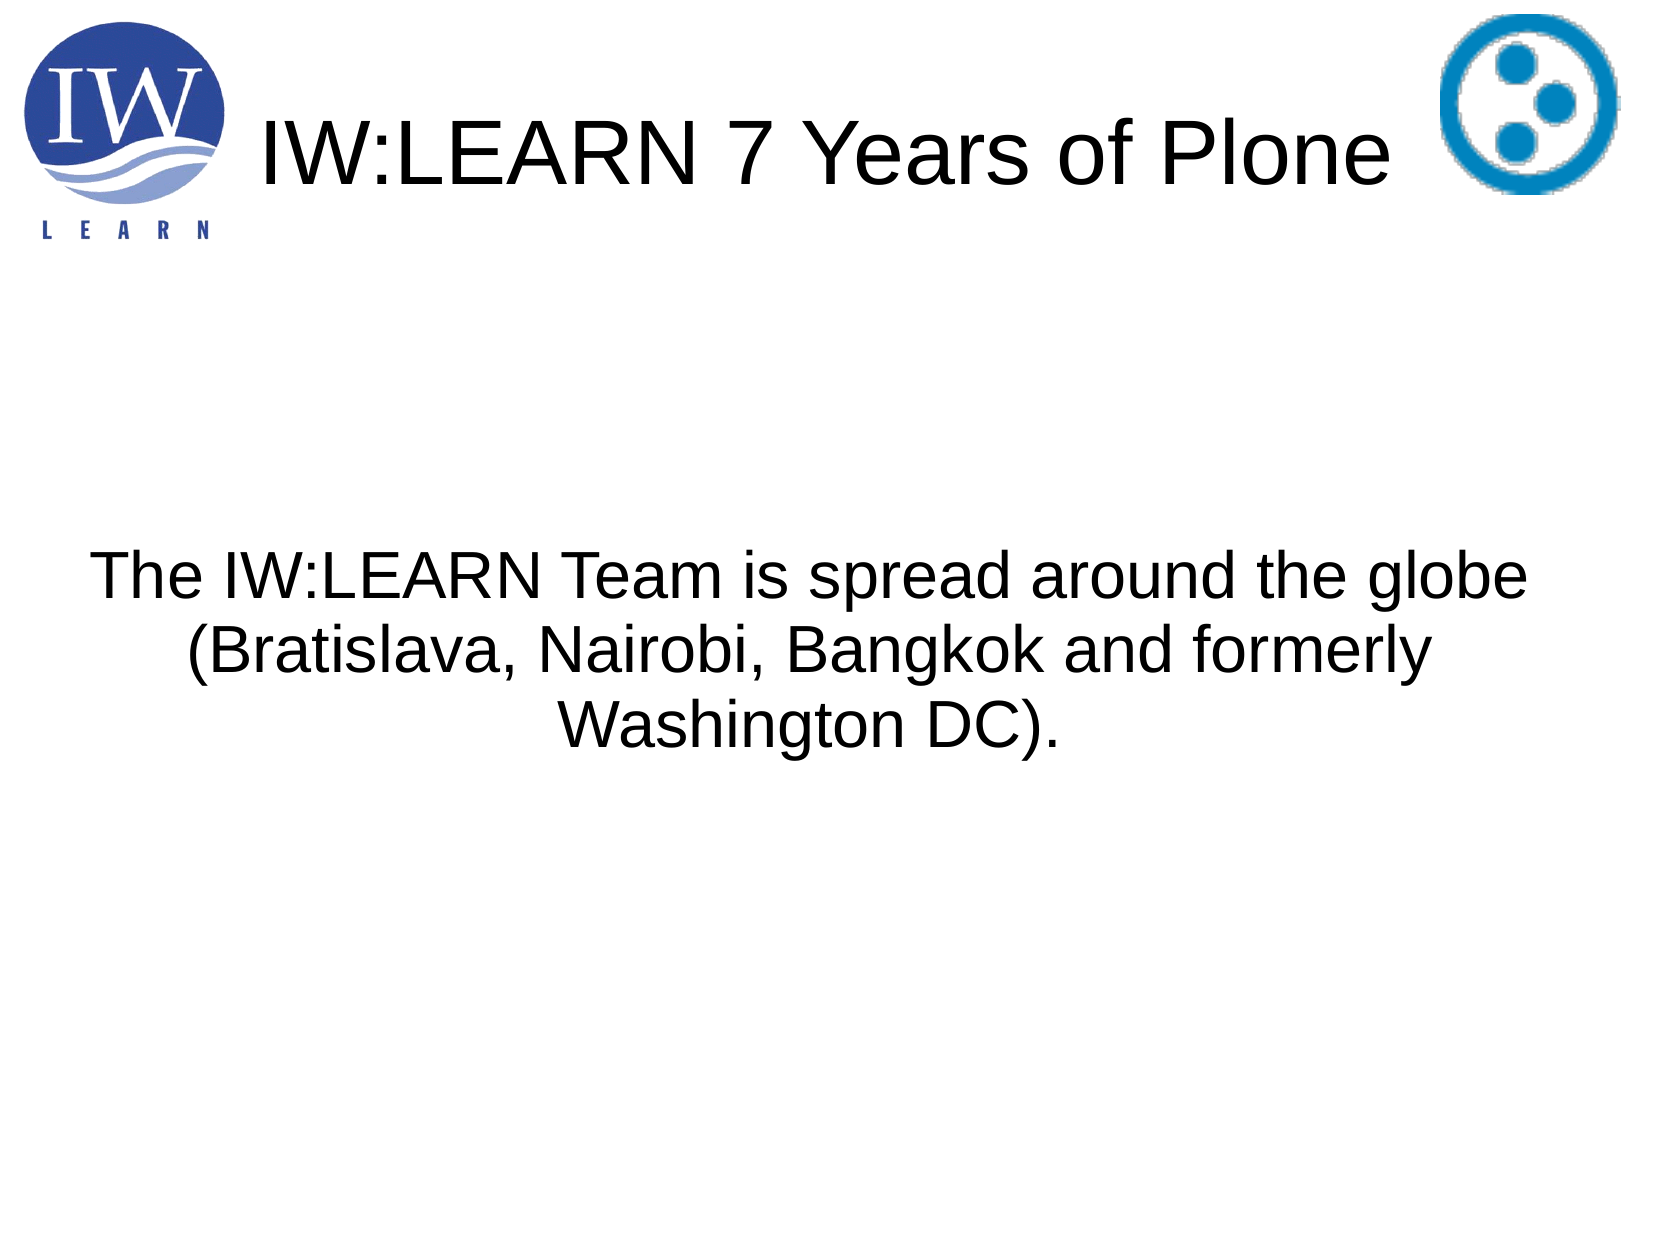

# IW:LEARN 7 Years of Plone
The IW:LEARN Team is spread around the globe (Bratislava, Nairobi, Bangkok and formerly Washington DC).